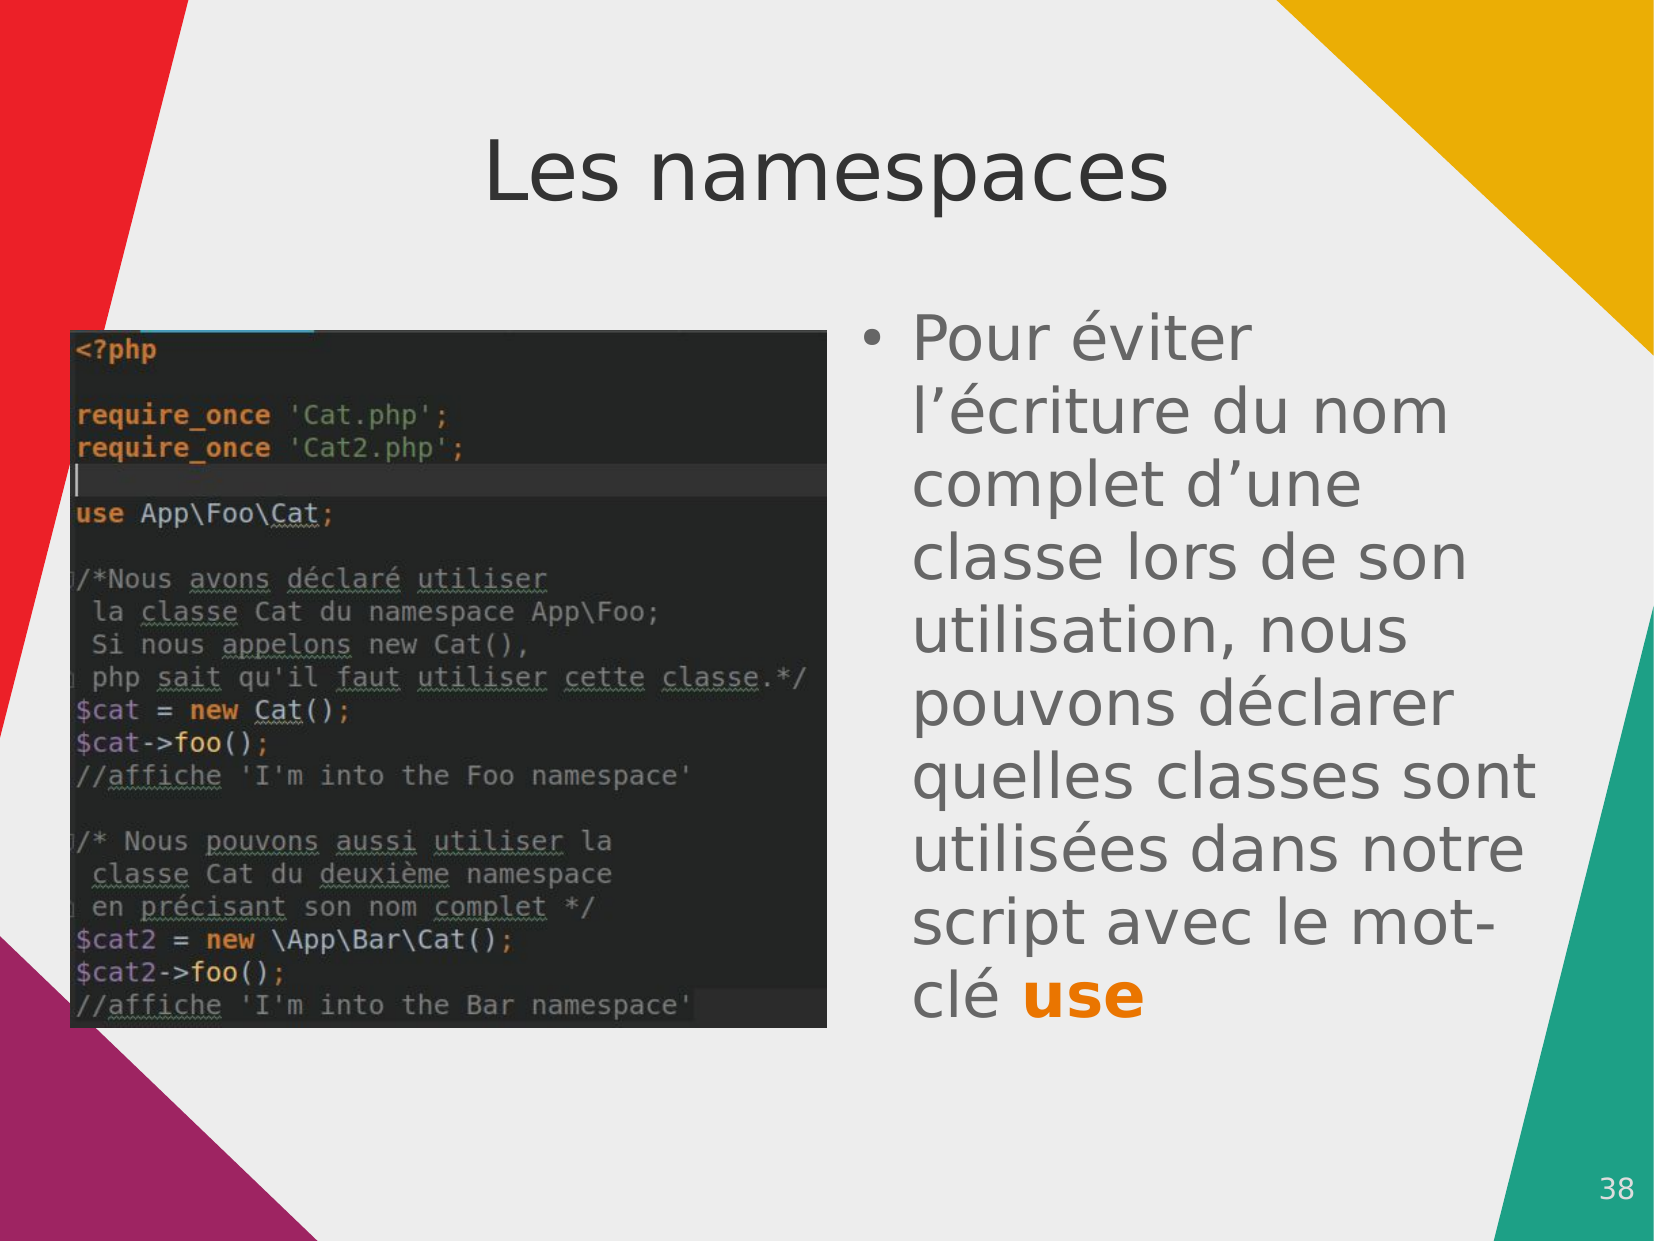

# Les namespaces
Pour éviter l’écriture du nom complet d’une classe lors de son utilisation, nous pouvons déclarer quelles classes sont utilisées dans notre script avec le mot-clé use
38